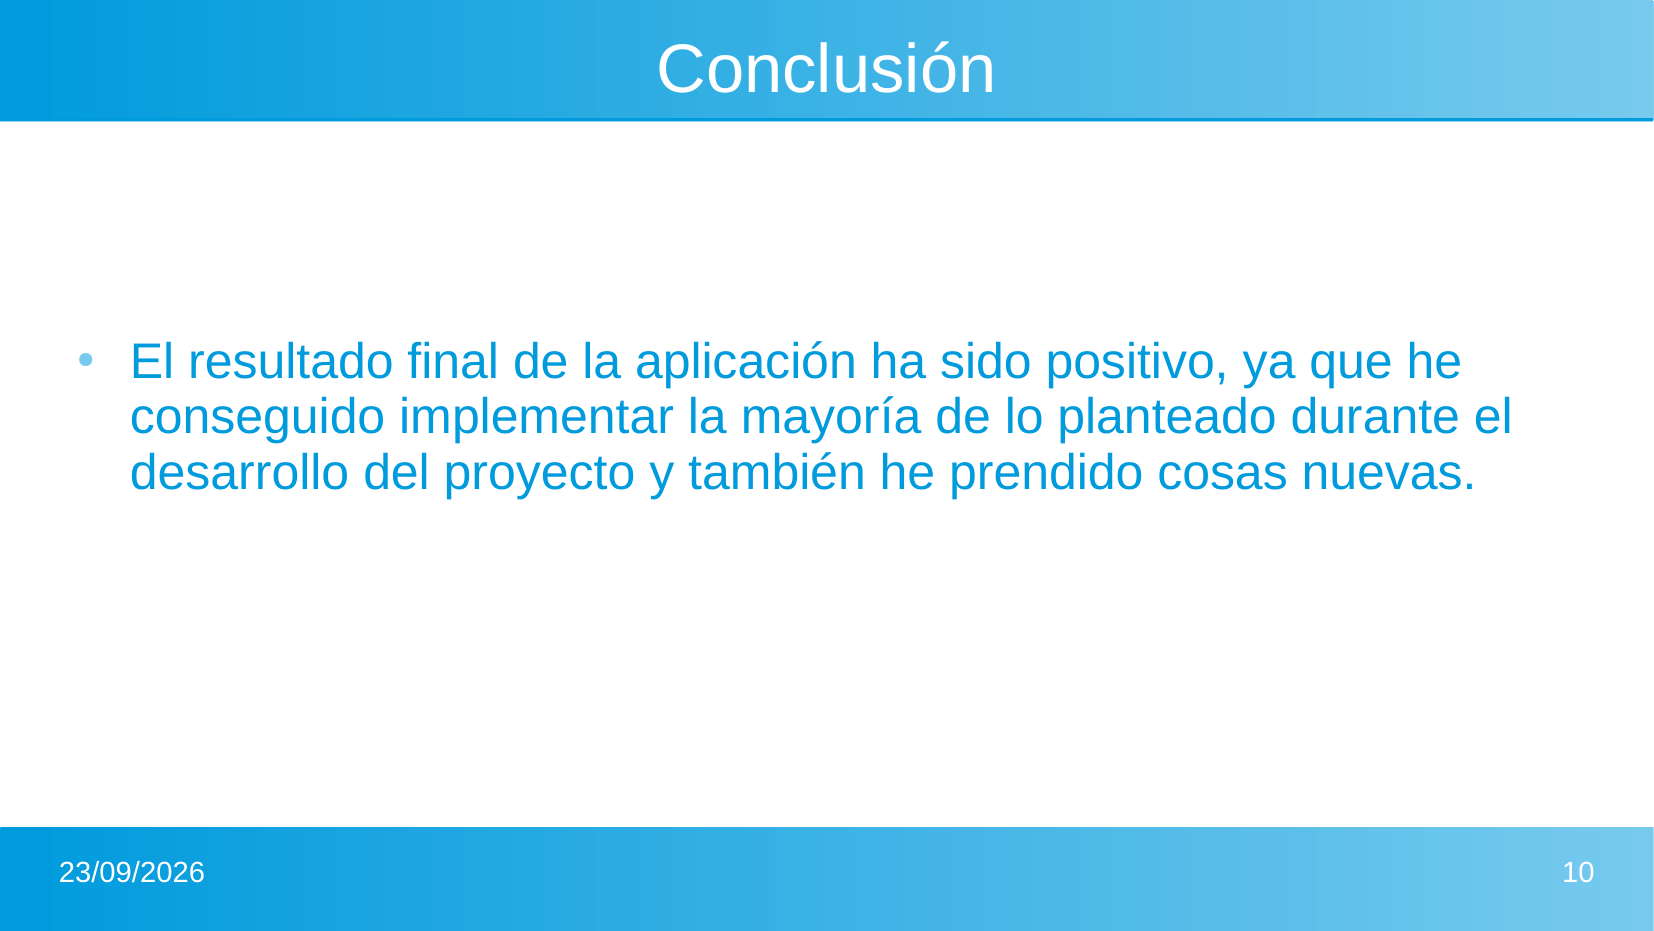

# Conclusión
El resultado final de la aplicación ha sido positivo, ya que he conseguido implementar la mayoría de lo planteado durante el desarrollo del proyecto y también he prendido cosas nuevas.
10